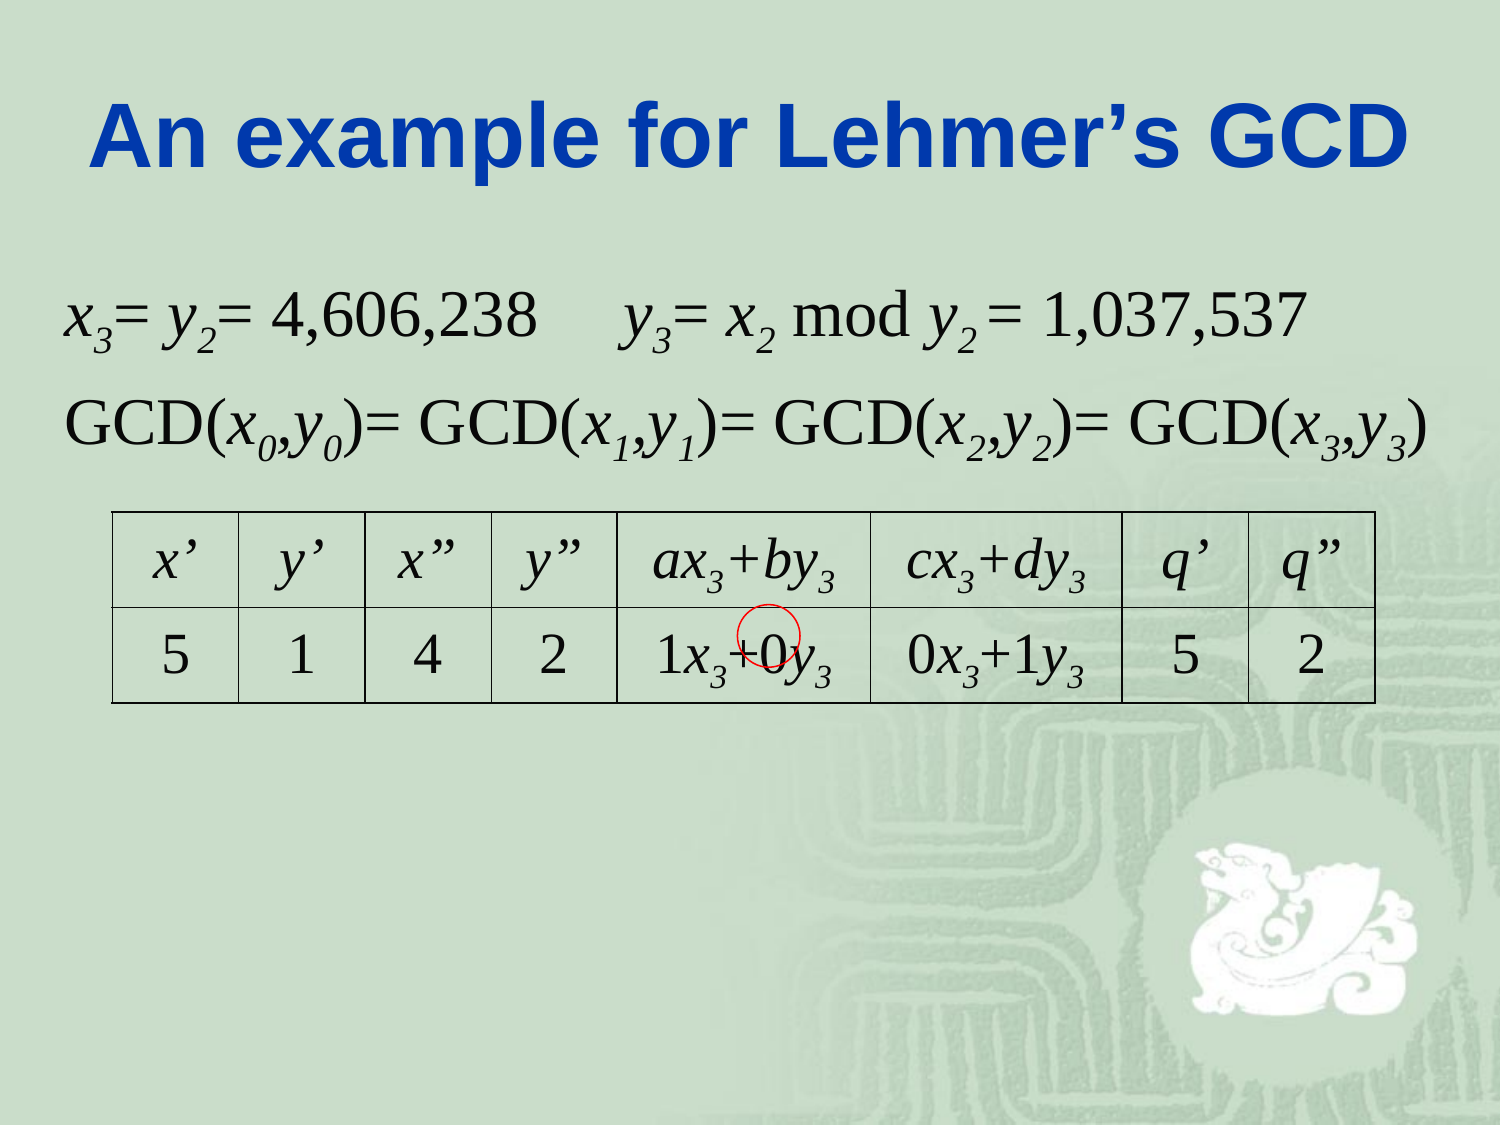

# An example for Lehmer’s GCD
x3= y2= 4,606,238 y3= x2 mod y2 = 1,037,537
GCD(x0,y0)= GCD(x1,y1)= GCD(x2,y2)= GCD(x3,y3)
| x’ | y’ | x” | y” | ax3+by3 | cx3+dy3 | q’ | q” |
| --- | --- | --- | --- | --- | --- | --- | --- |
| 5 | 1 | 4 | 2 | 1x3+0y3 | 0x3+1y3 | 5 | 2 |